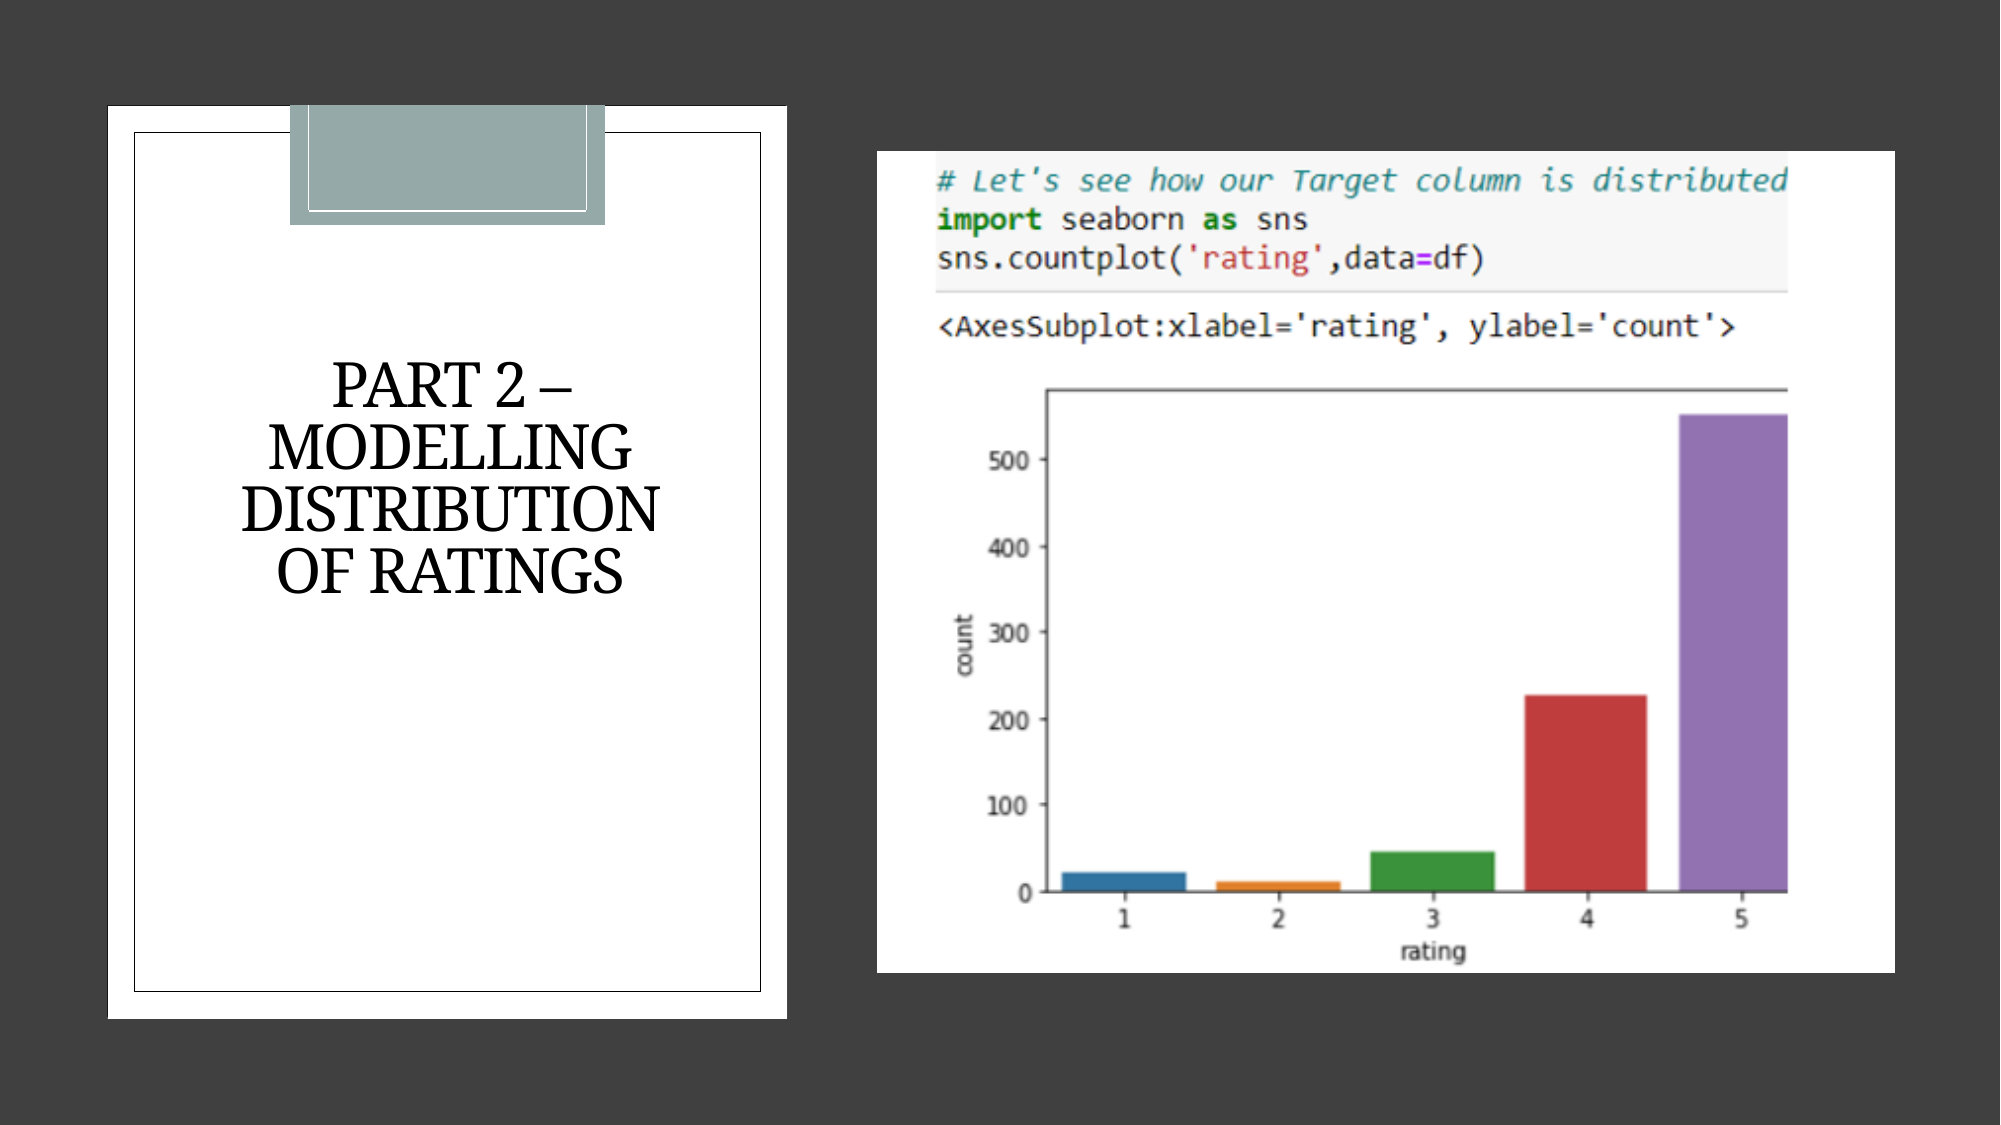

# Part 2 – Modelling Distribution of ratings